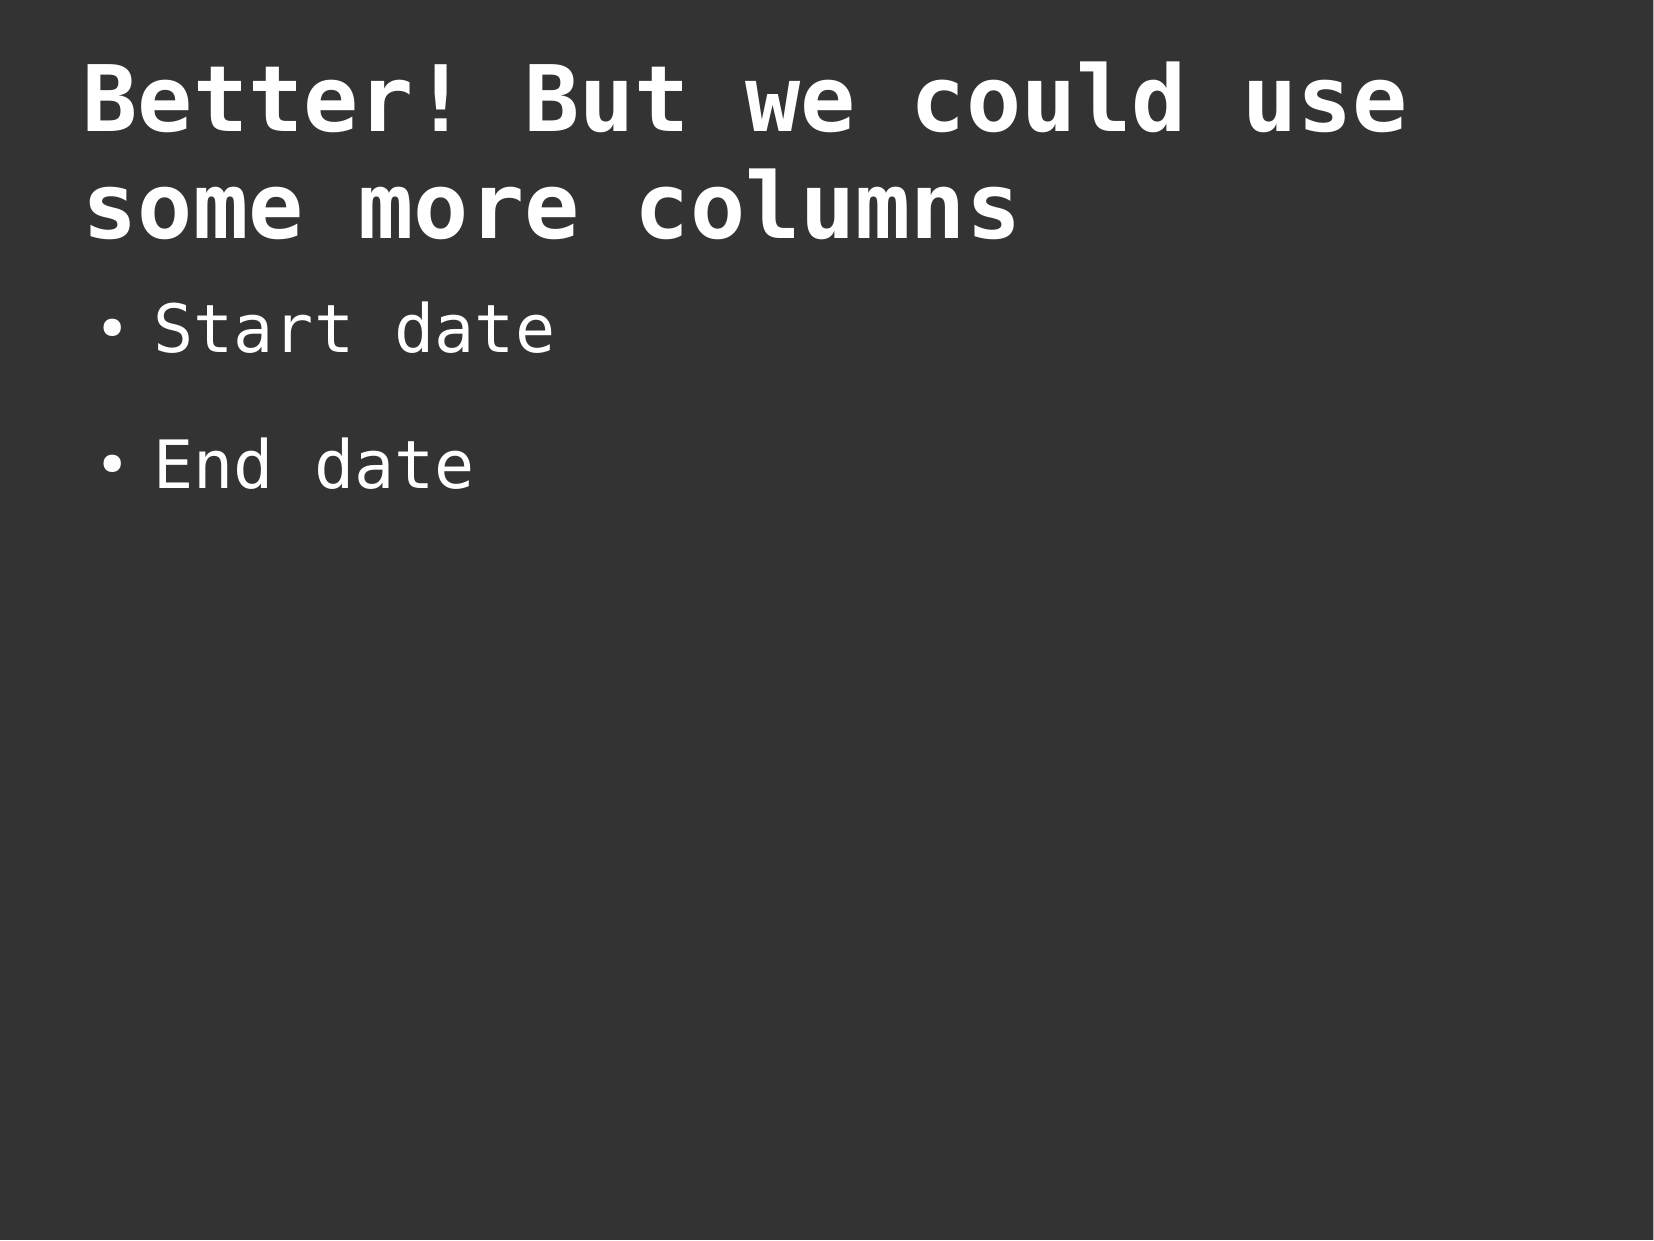

# Better! But we could use some more columns
Start date
End date